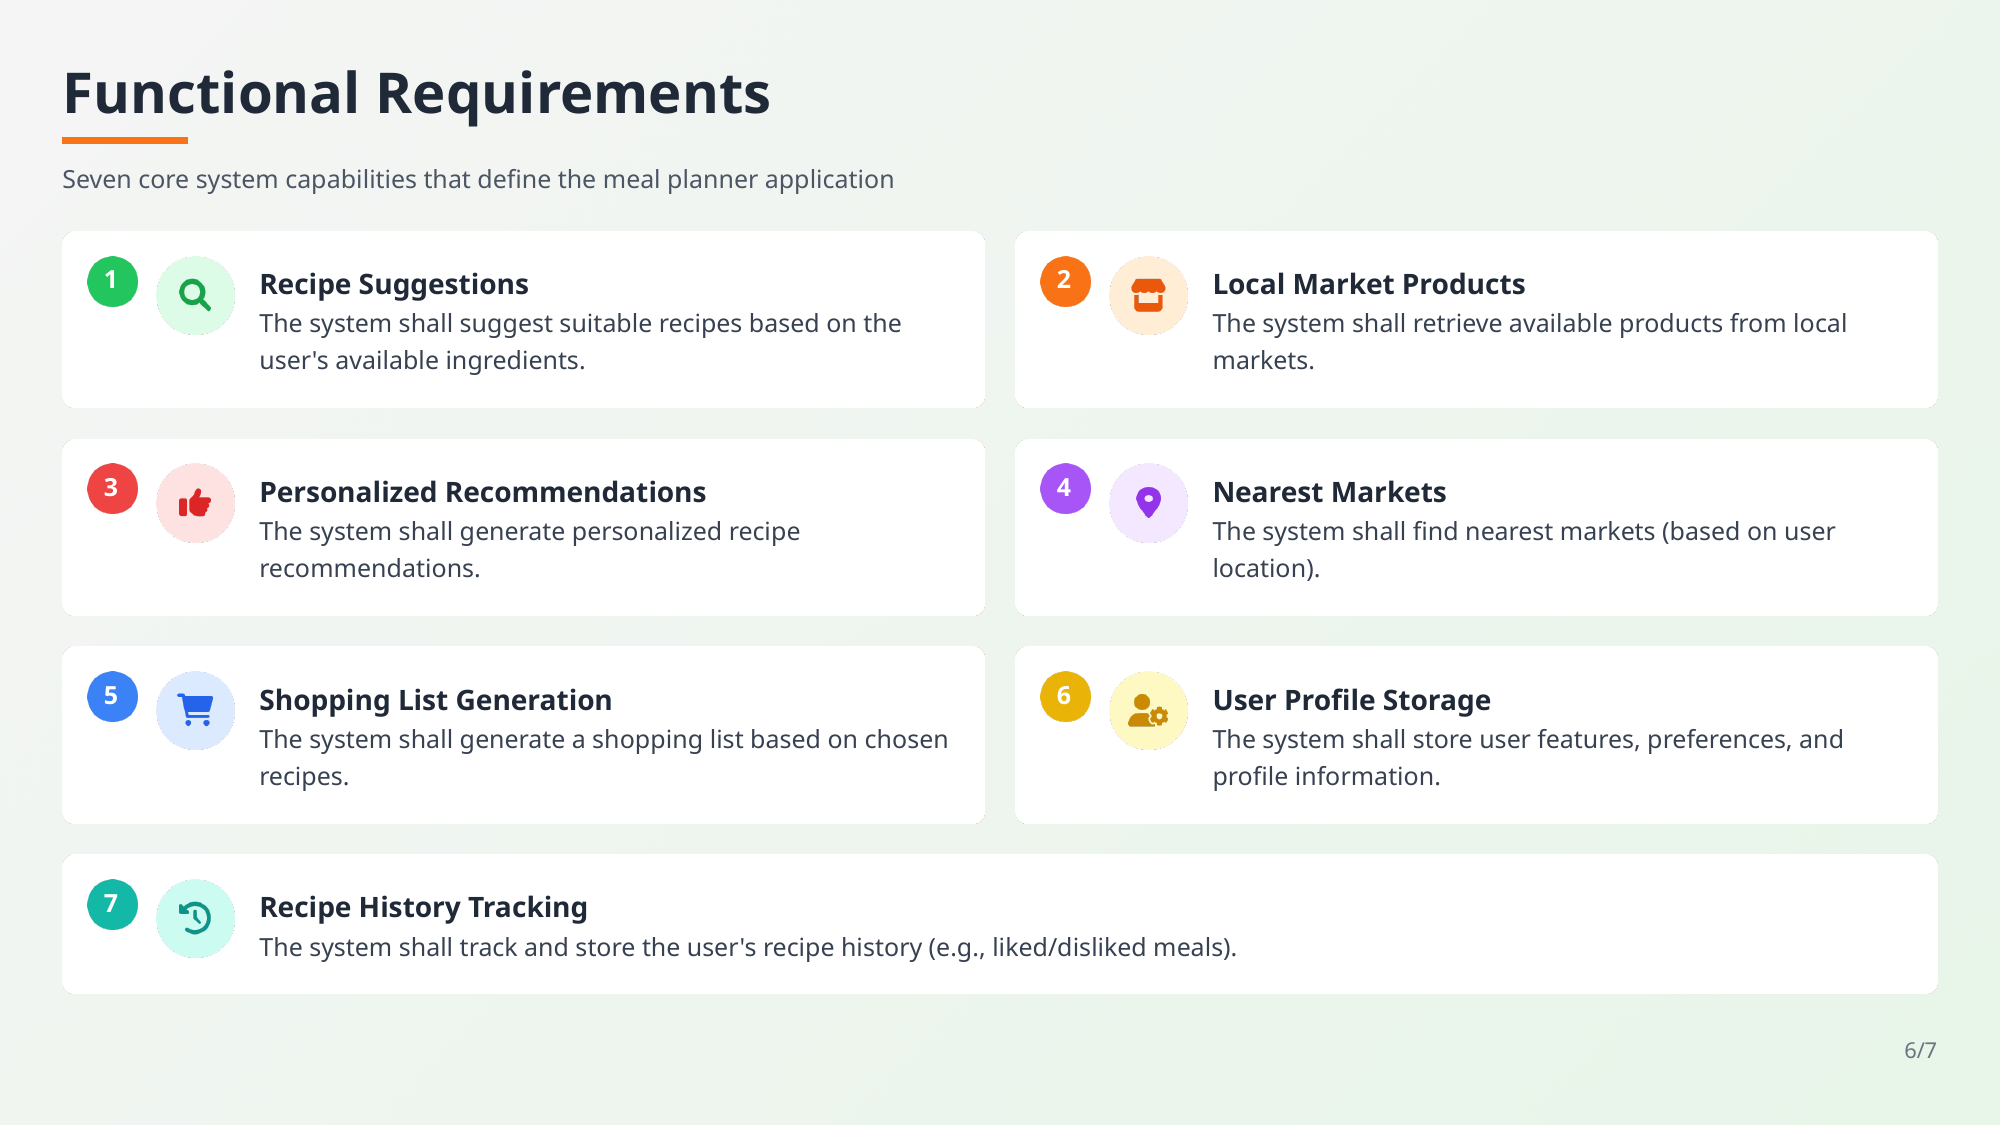

Functional Requirements
Seven core system capabilities that define the meal planner application
1
Recipe Suggestions
2
Local Market Products
The system shall suggest suitable recipes based on the user's available ingredients.
The system shall retrieve available products from local markets.
3
Personalized Recommendations
4
Nearest Markets
The system shall generate personalized recipe recommendations.
The system shall find nearest markets (based on user location).
5
Shopping List Generation
6
User Profile Storage
The system shall generate a shopping list based on chosen recipes.
The system shall store user features, preferences, and profile information.
7
Recipe History Tracking
The system shall track and store the user's recipe history (e.g., liked/disliked meals).
6/7